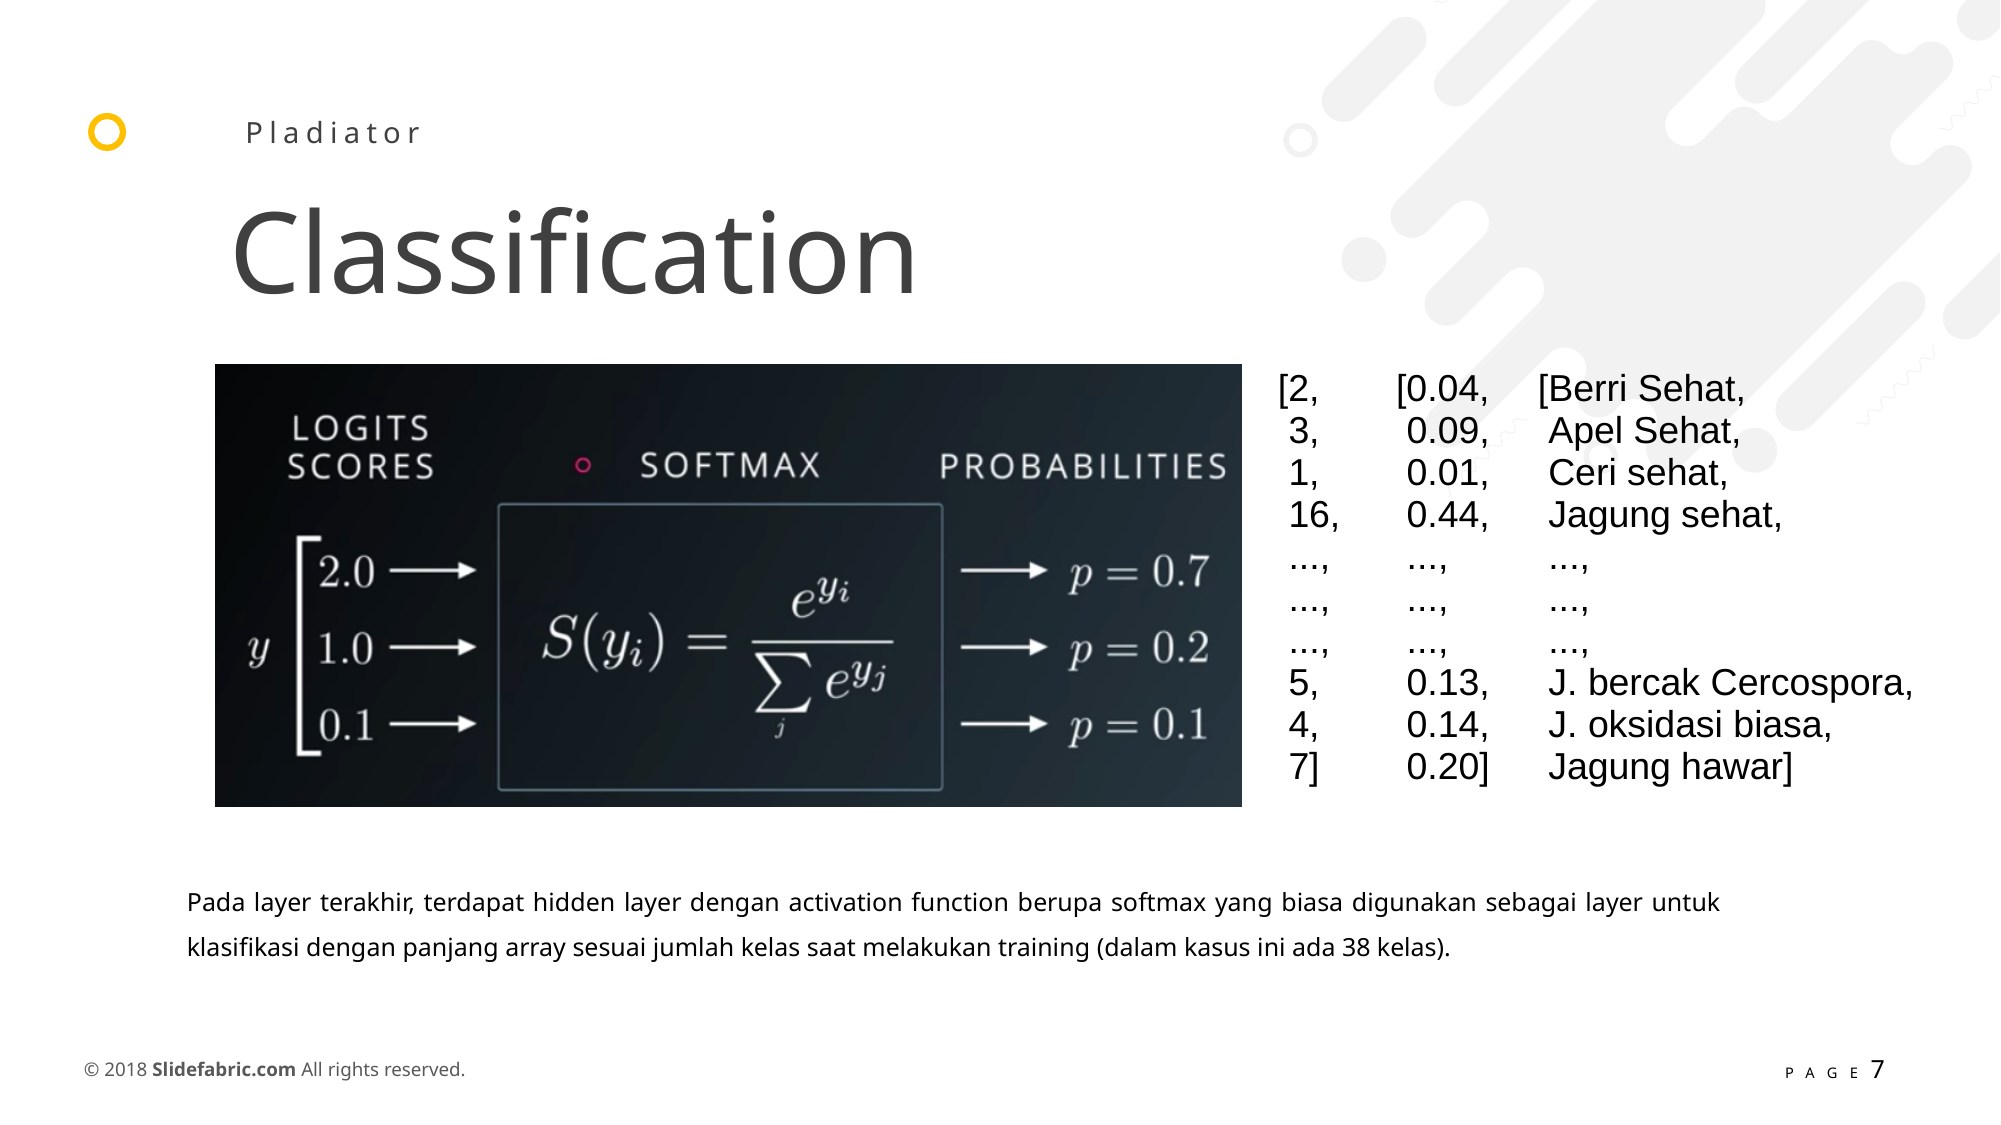

Pladiator
Classification
[2,
 3,
 1,
 16,
 ...,
 ...,
 ...,
 5,
 4,
 7]
[0.04,
 0.09,
 0.01,
 0.44,
 ...,
 ...,
 ...,
 0.13,
 0.14,
 0.20]
[Berri Sehat,
 Apel Sehat,
 Ceri sehat,
 Jagung sehat,
 ...,
 ...,
 ...,
 J. bercak Cercospora,
 J. oksidasi biasa,
 Jagung hawar]
Pada layer terakhir, terdapat hidden layer dengan activation function berupa softmax yang biasa digunakan sebagai layer untuk klasifikasi dengan panjang array sesuai jumlah kelas saat melakukan training (dalam kasus ini ada 38 kelas).